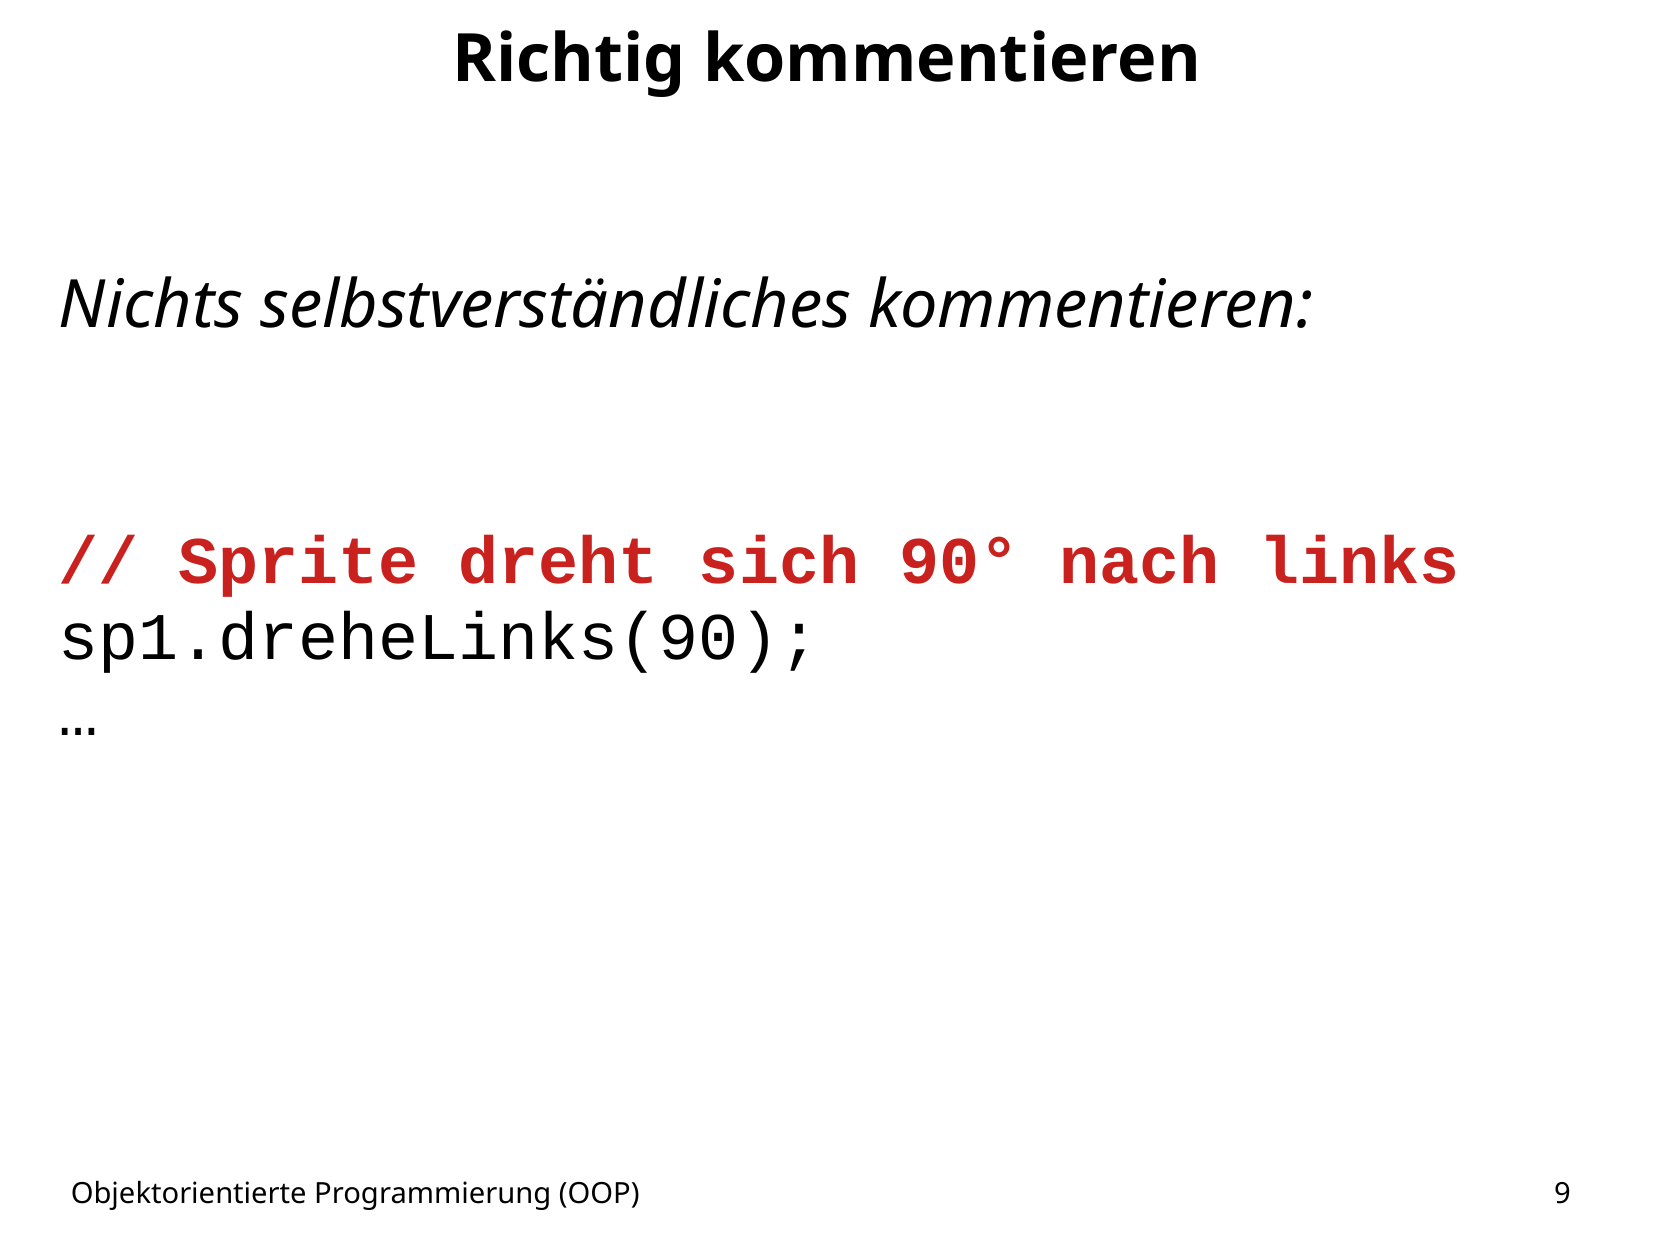

# Richtig kommentieren
Nichts selbstverständliches kommentieren:
// Sprite dreht sich 90° nach links
sp1.dreheLinks(90);
…
Objektorientierte Programmierung (OOP)
9